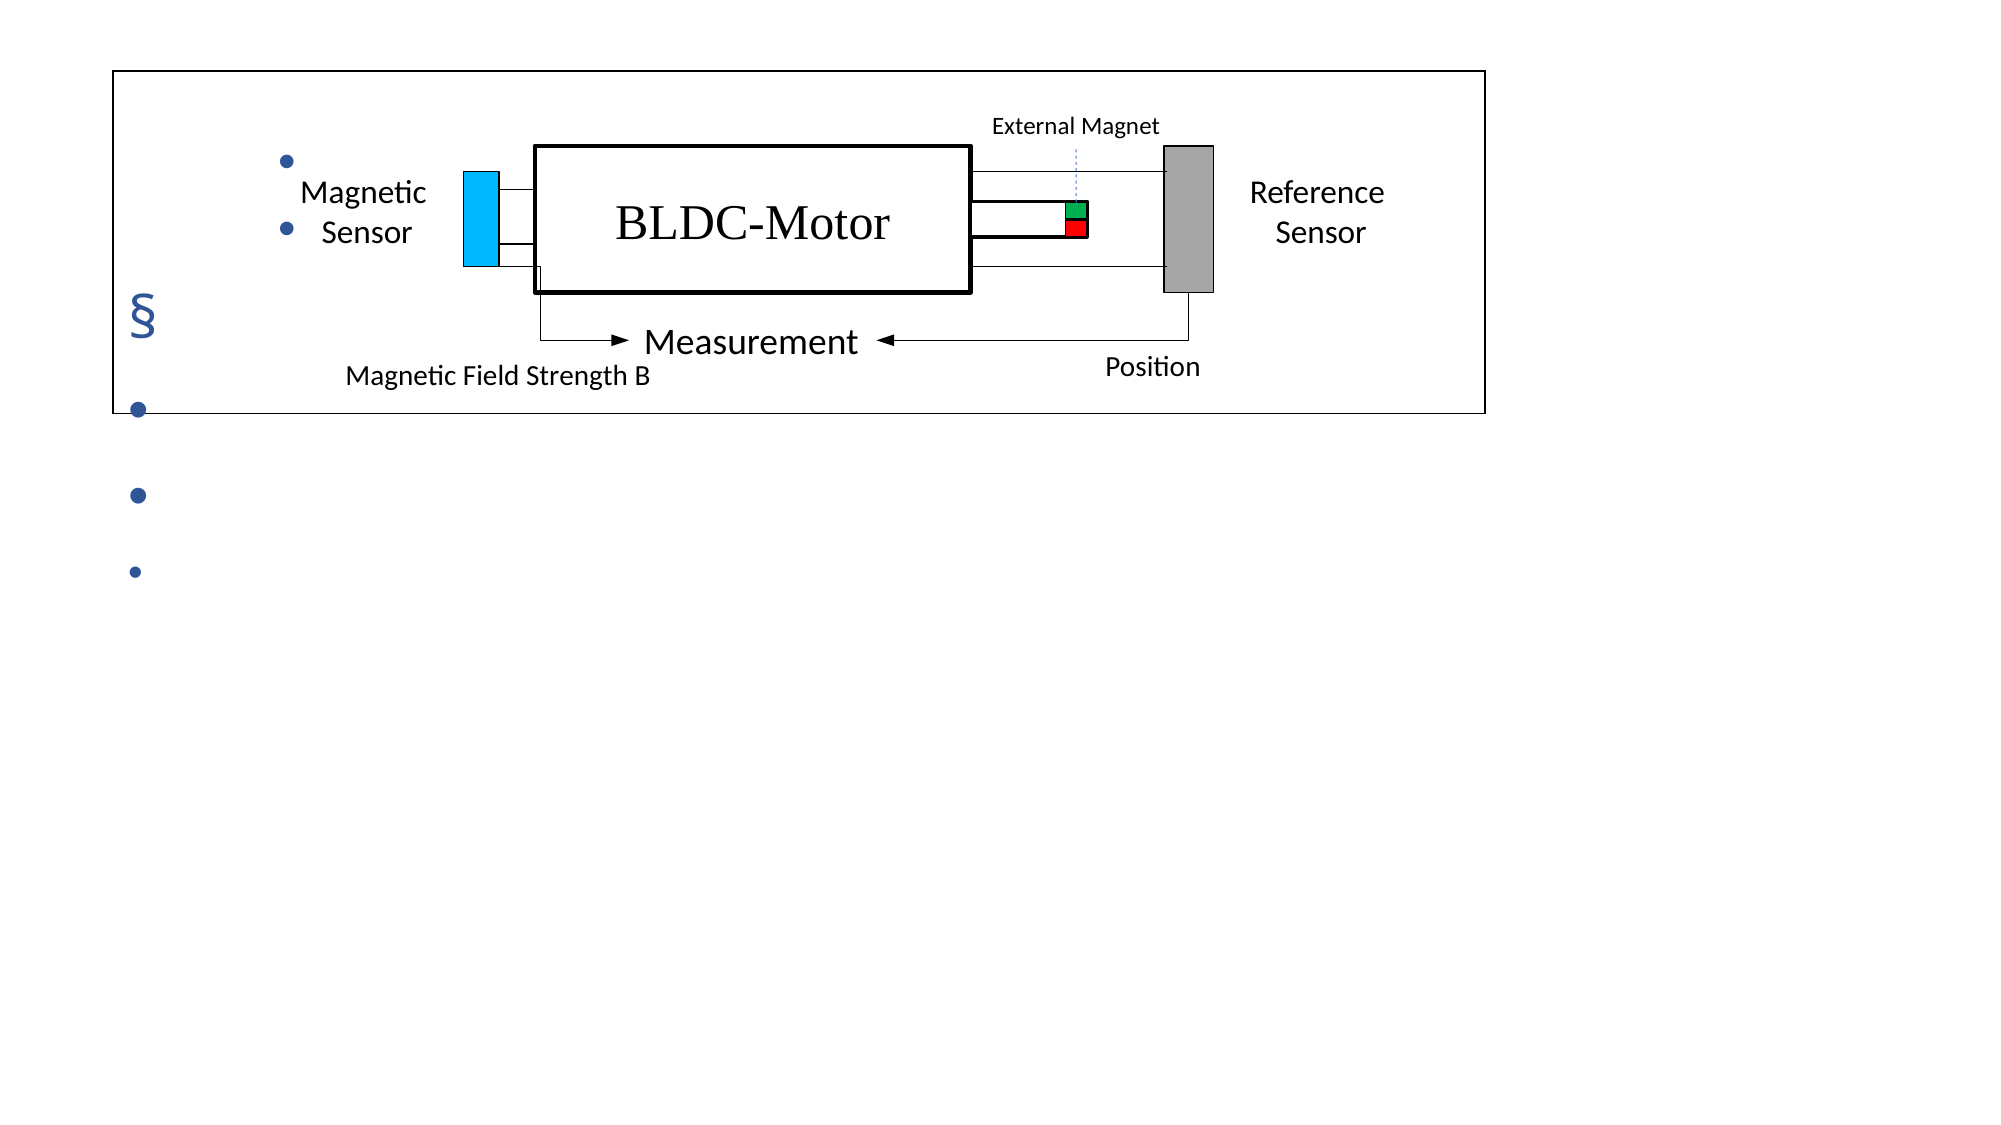

External Magnet
BLDC-Motor
Magnetic
Sensor
Reference
Sensor
Measurement
Position
Magnetic Field Strength B